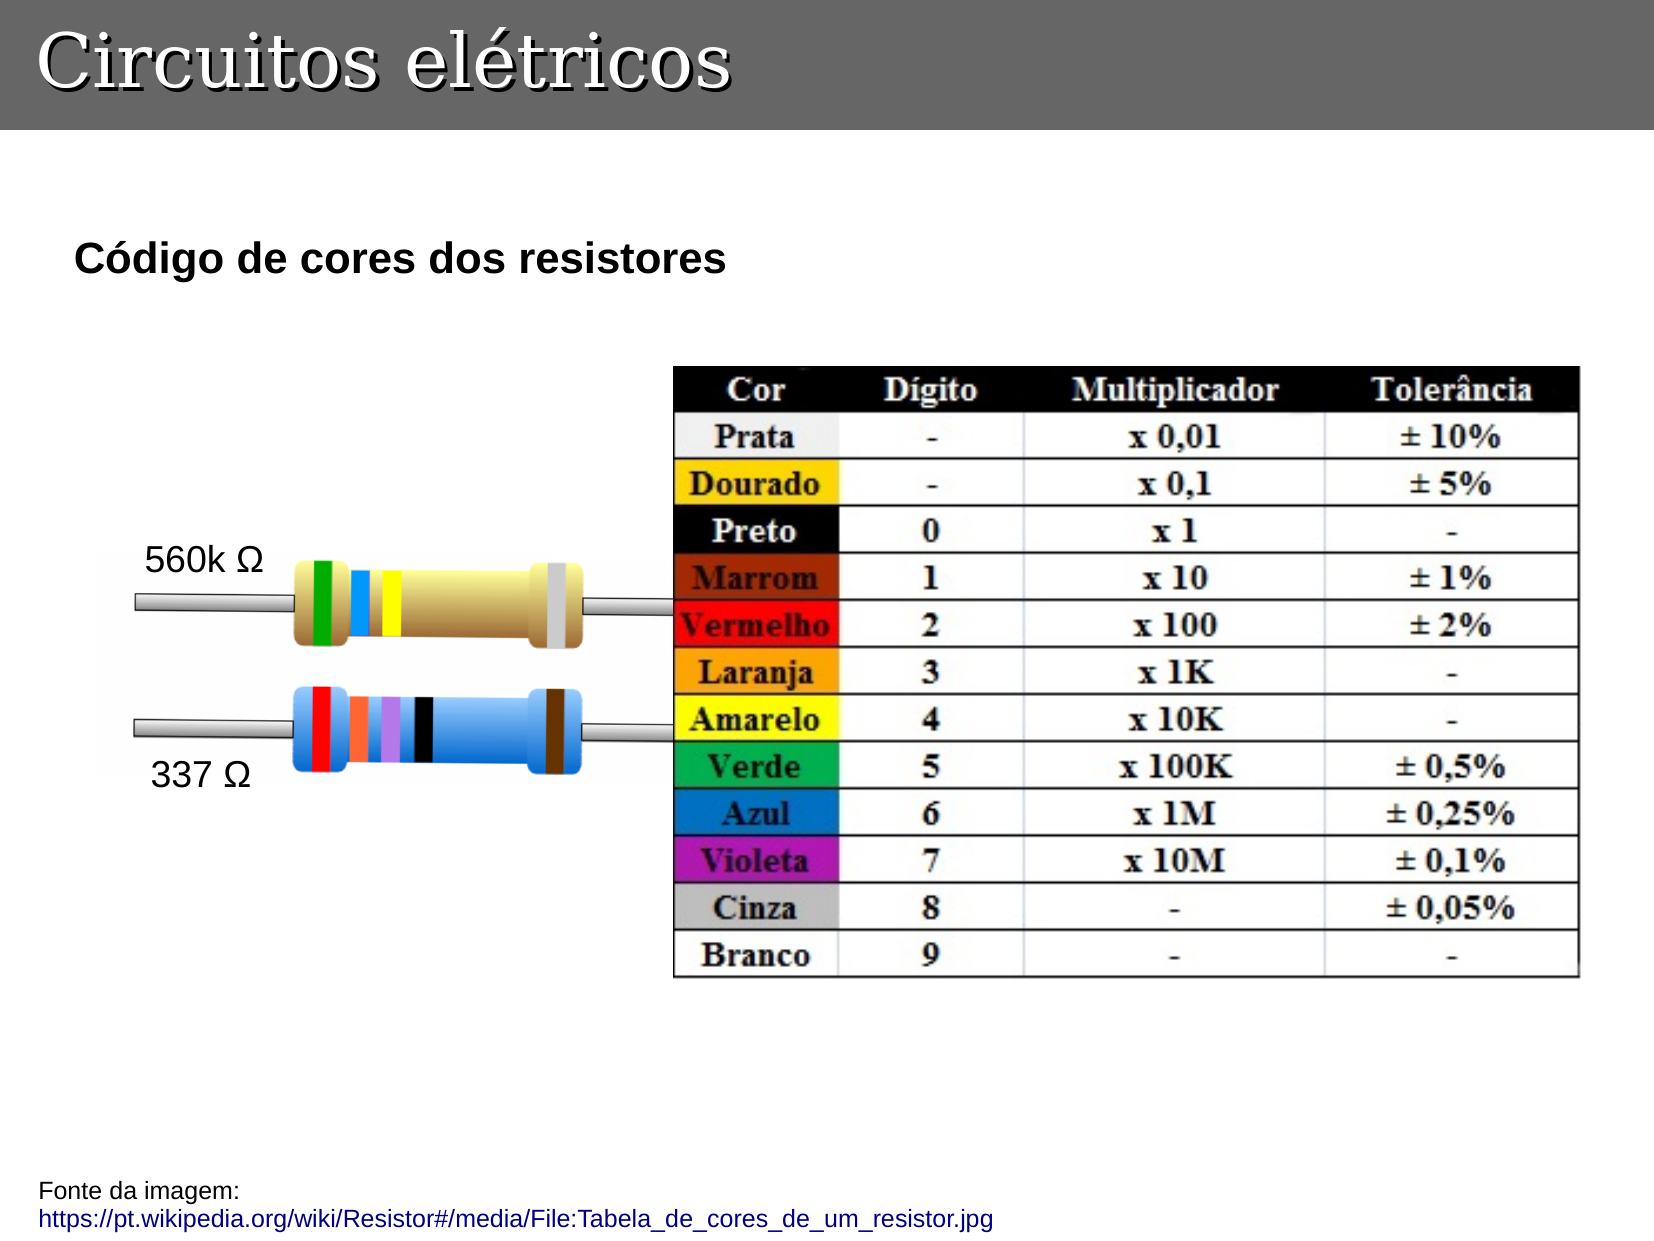

# Circuitos elétricos
Código de cores dos resistores
560k Ω
337 Ω
Fonte da imagem:
https://pt.wikipedia.org/wiki/Resistor#/media/File:Tabela_de_cores_de_um_resistor.jpg